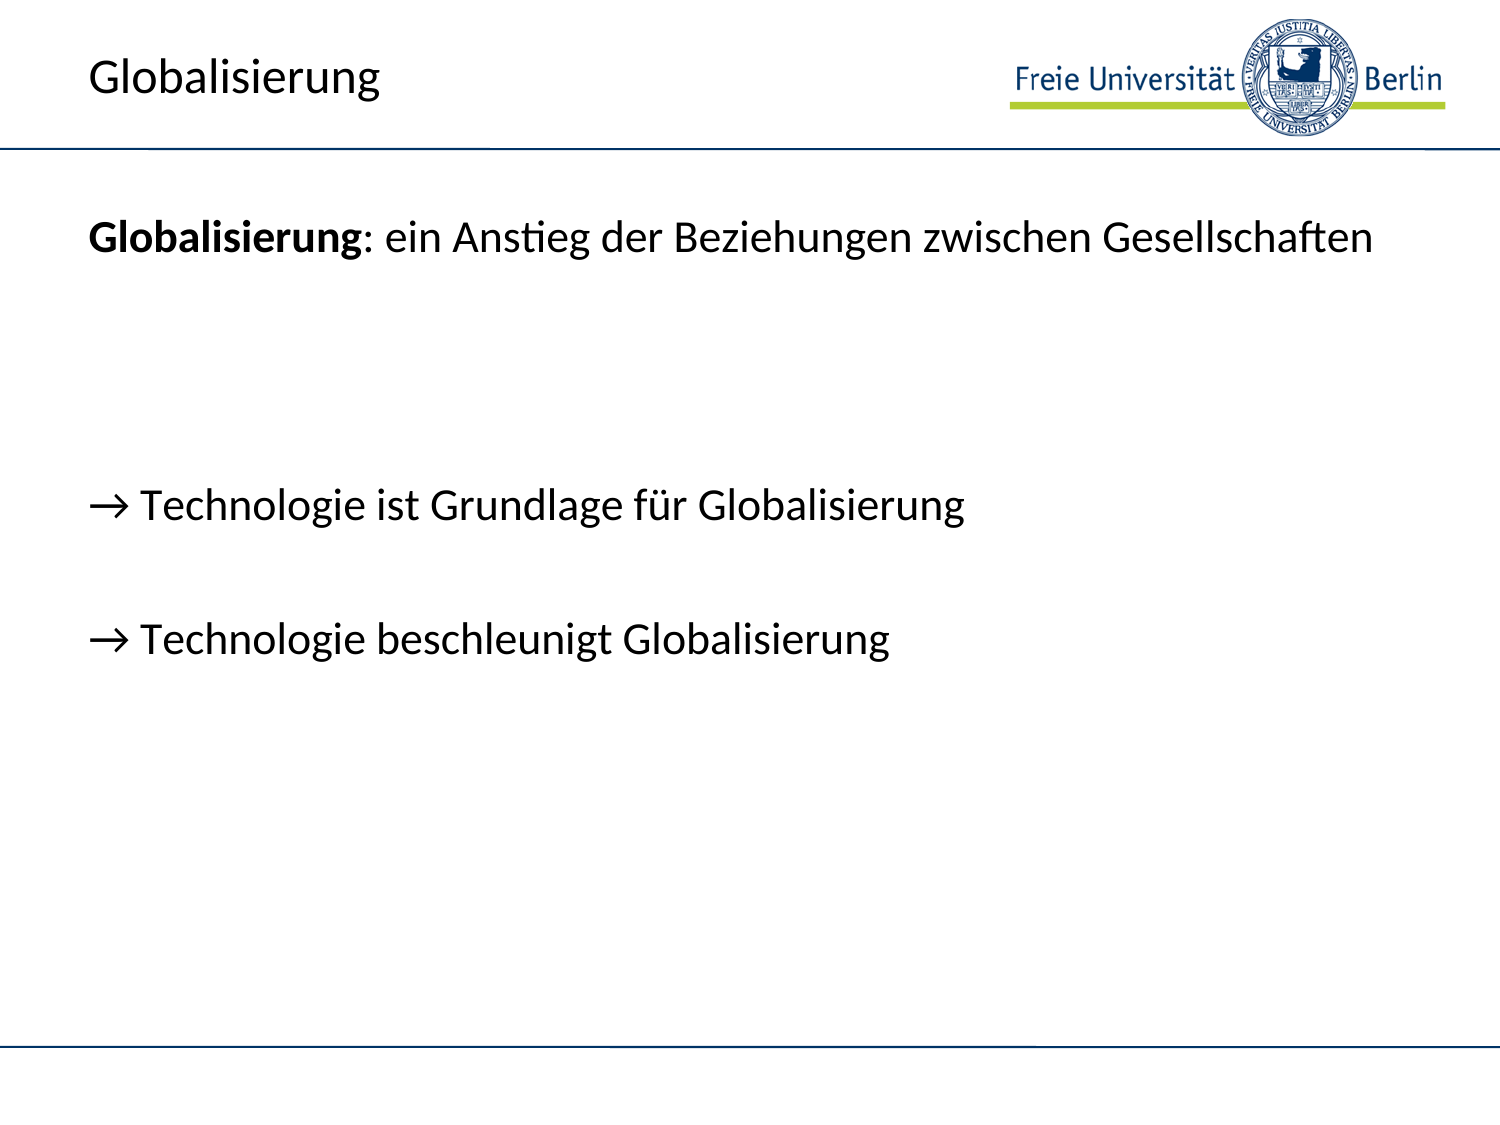

# Globalisierung
Globalisierung: ein Anstieg der Beziehungen zwischen Gesellschaften
→ Technologie ist Grundlage für Globalisierung
→ Technologie beschleunigt Globalisierung